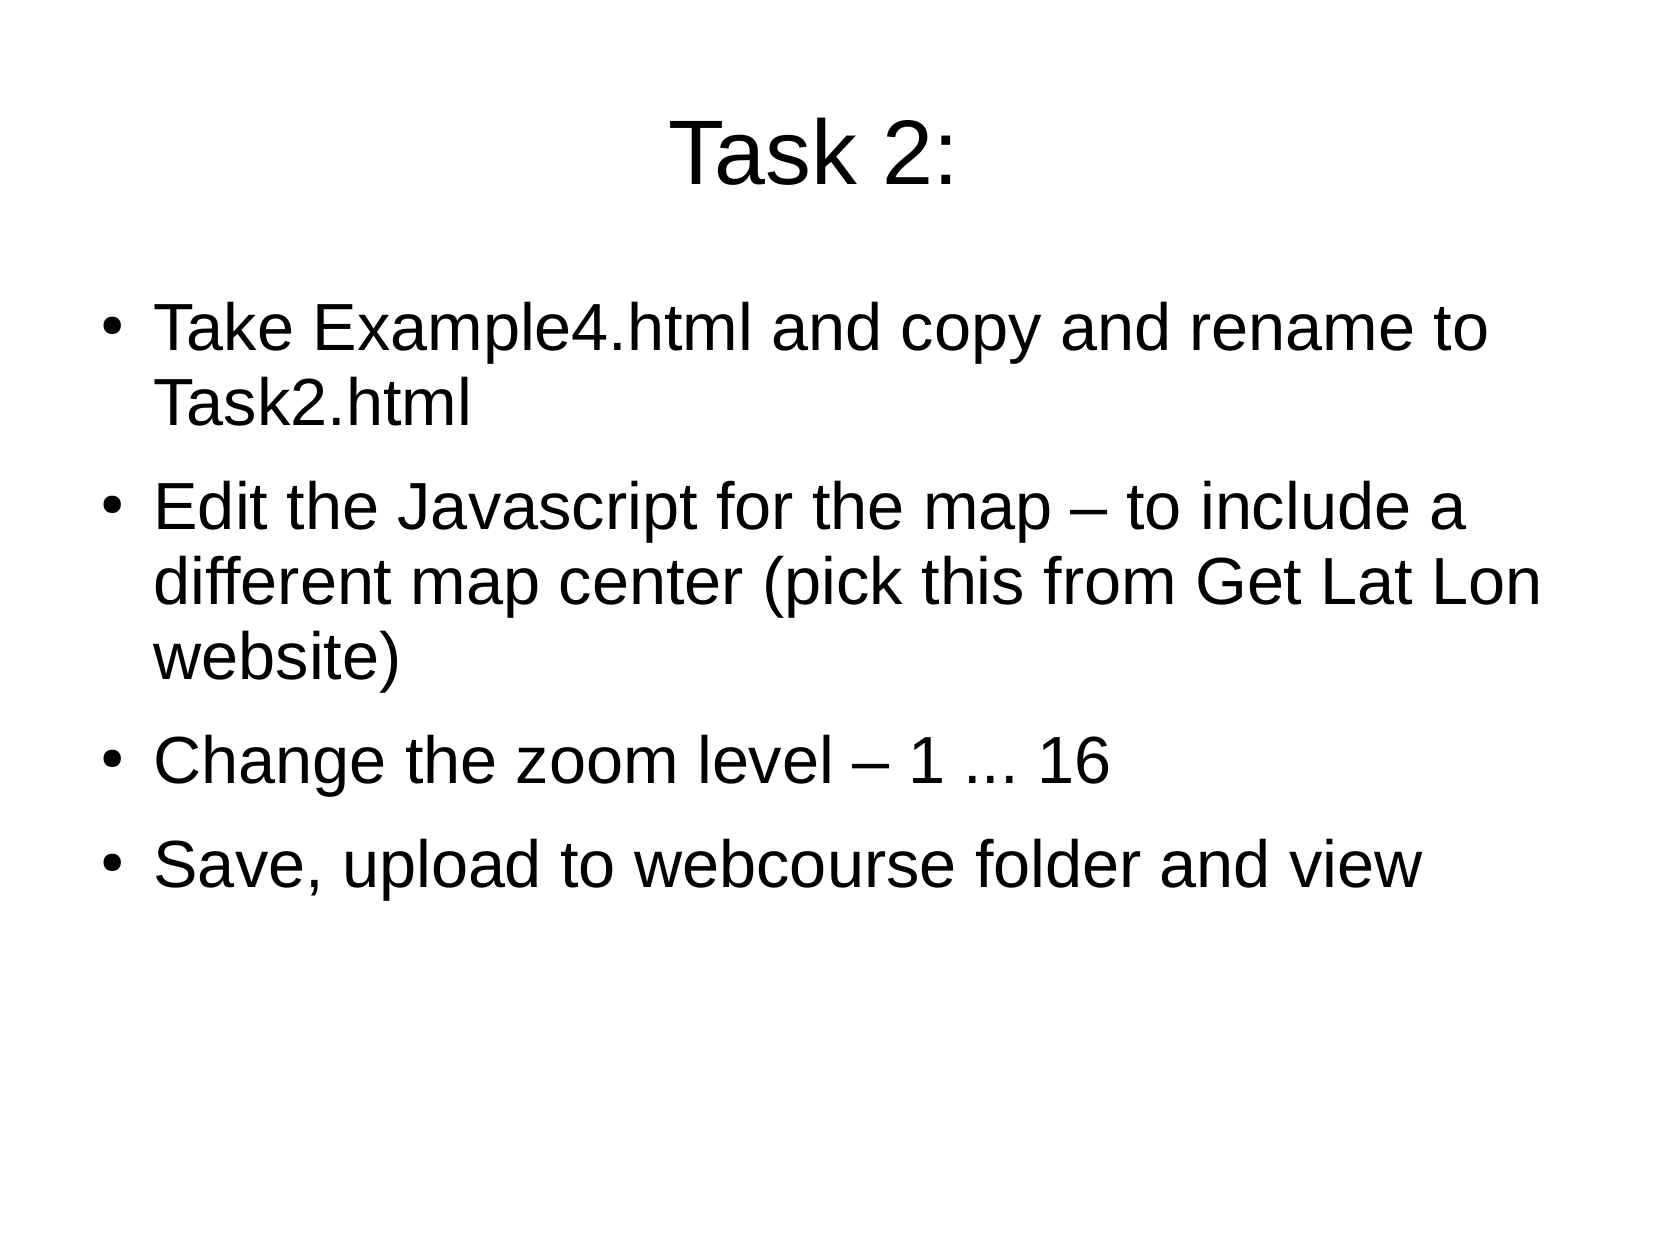

# Task 2:
Take Example4.html and copy and rename to Task2.html
Edit the Javascript for the map – to include a different map center (pick this from Get Lat Lon website)
Change the zoom level – 1 ... 16
Save, upload to webcourse folder and view